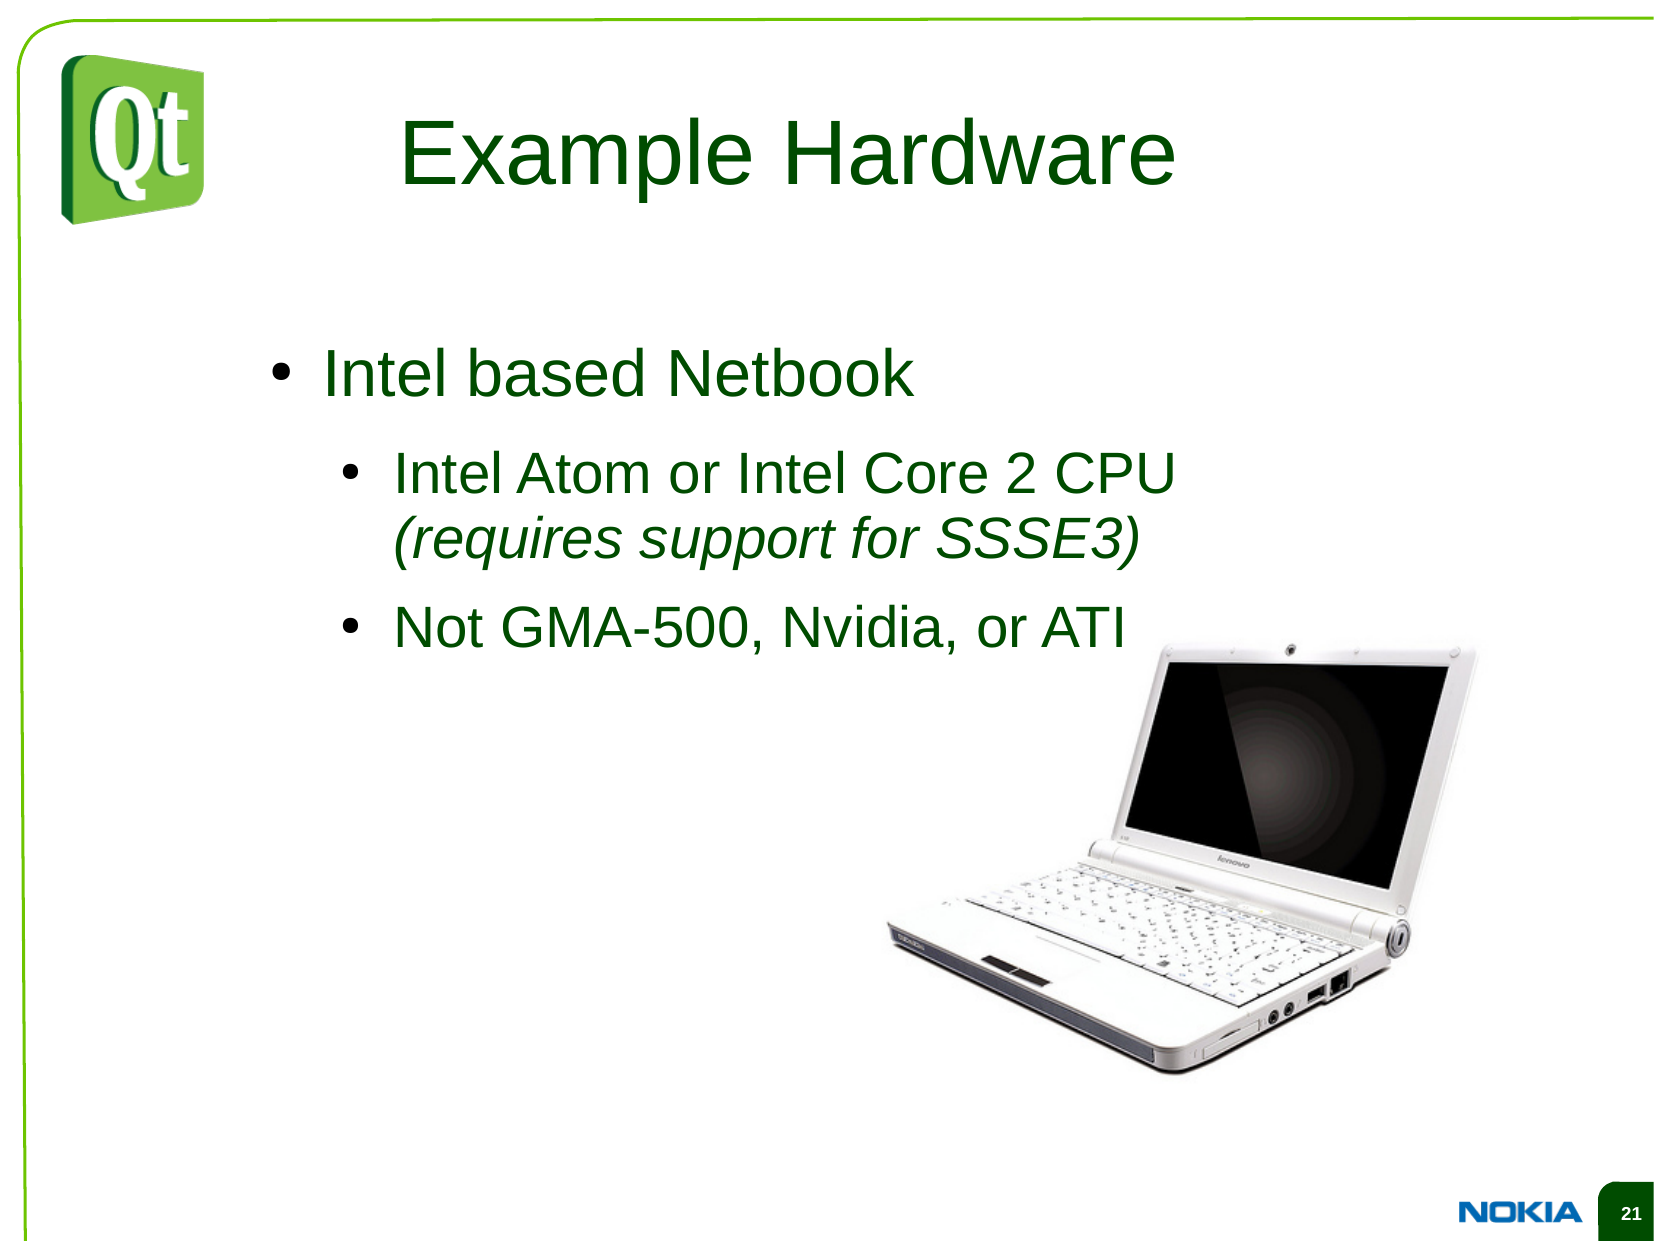

# Example Hardware
Intel based Netbook
Intel Atom or Intel Core 2 CPU
(requires support for SSSE3)
Not GMA-500, Nvidia, or ATI